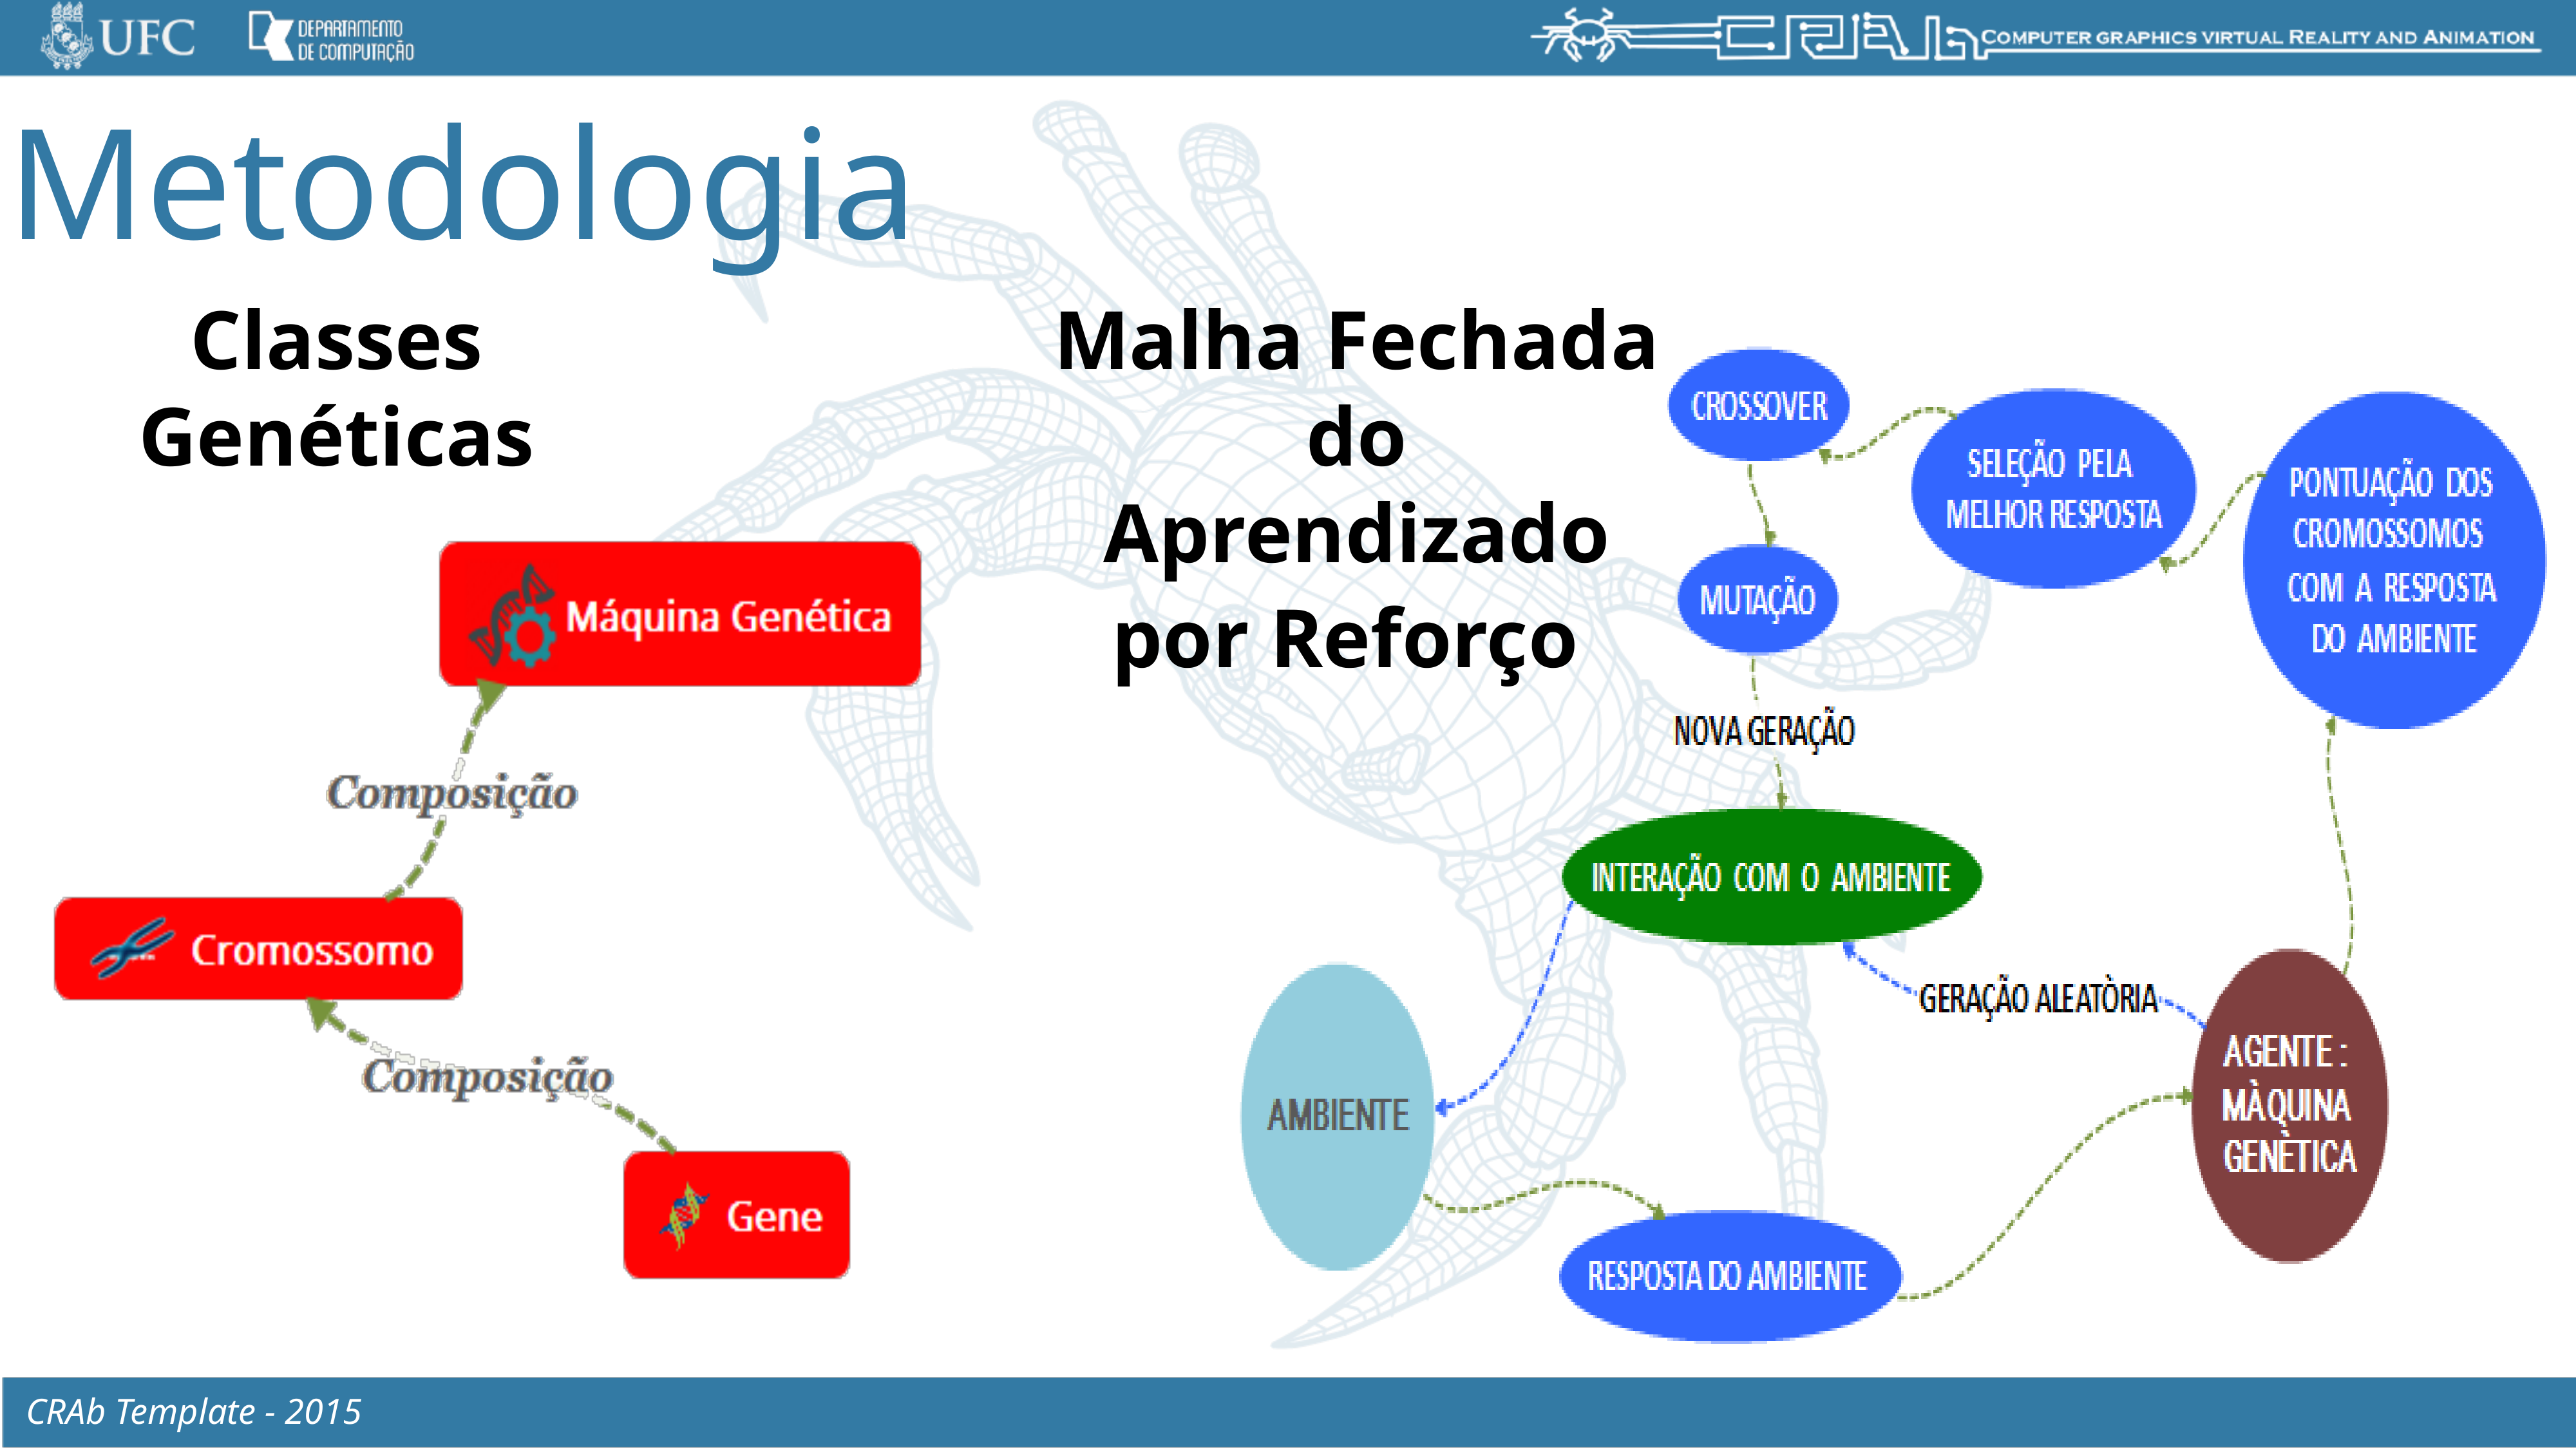

# Metodologia
Classes Genéticas
Malha Fechada do Aprendizado por Reforço